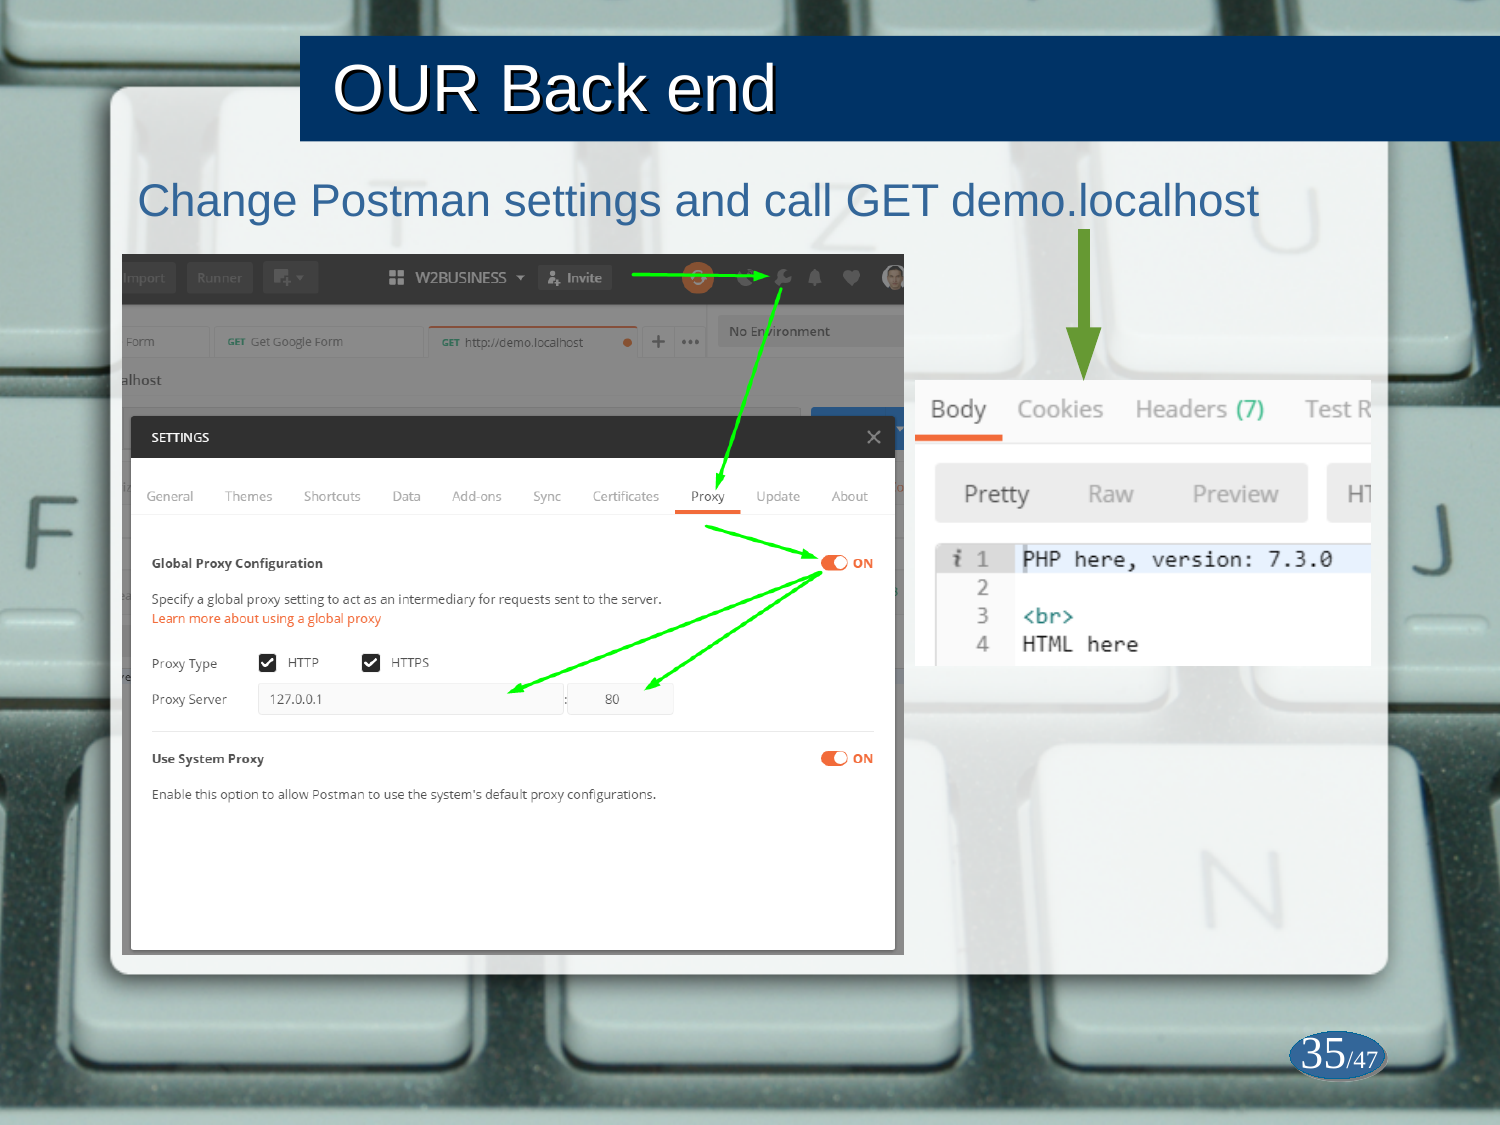

# OUR Back end
Change Postman settings and call GET demo.localhost
35